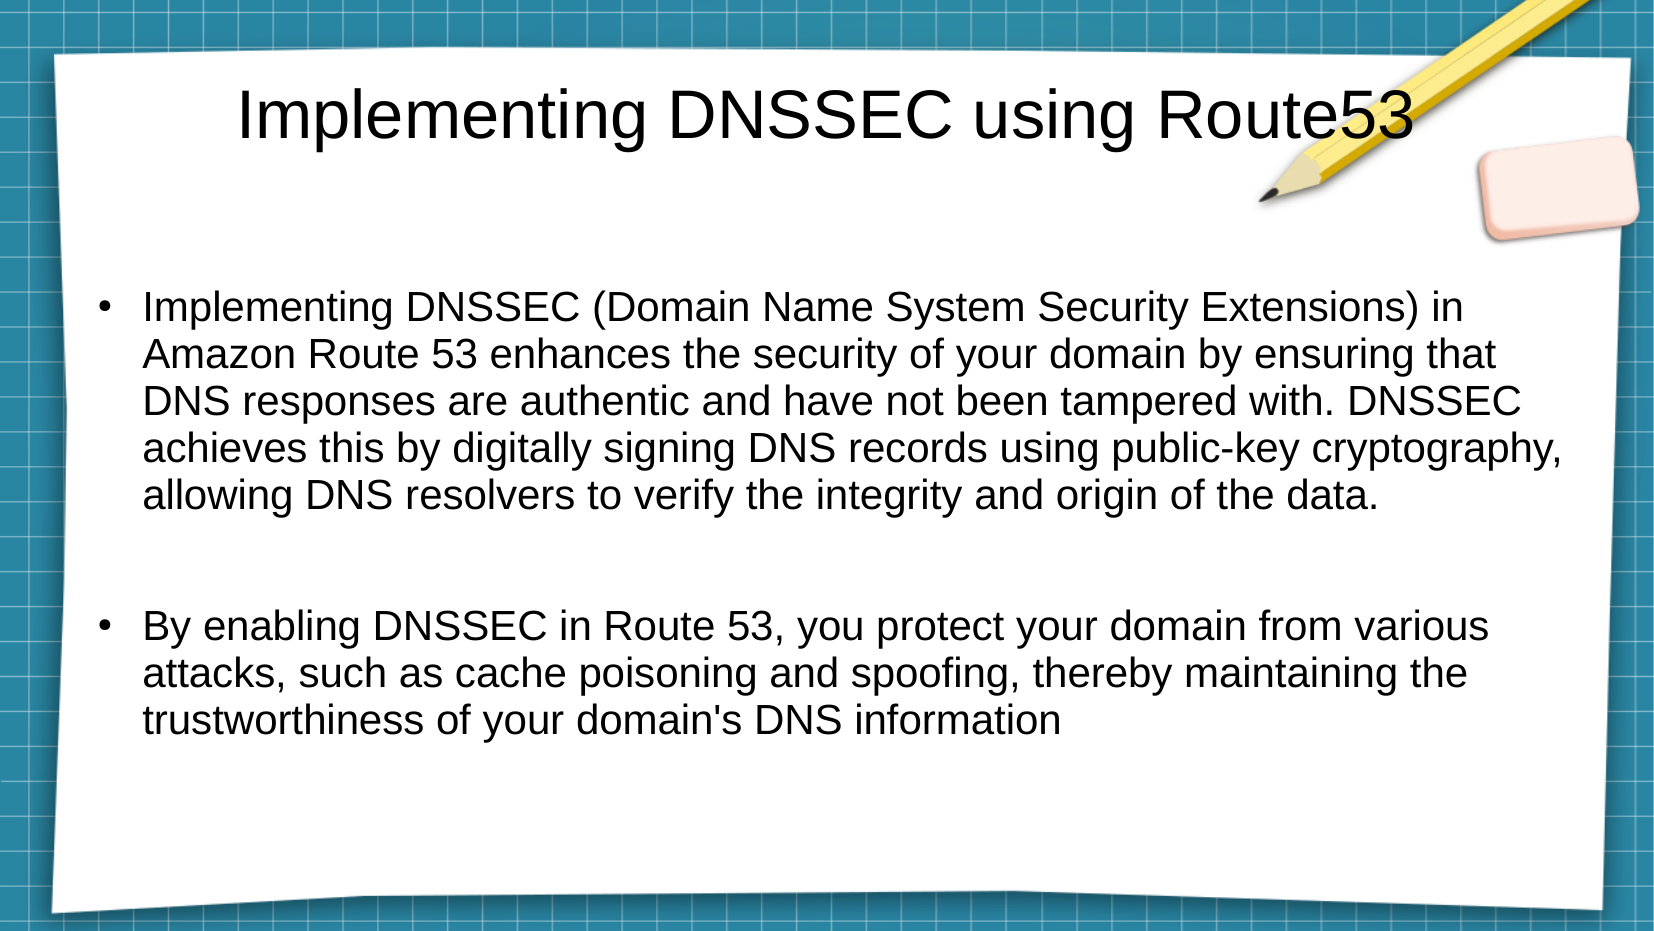

# Implementing DNSSEC using Route53
Implementing DNSSEC (Domain Name System Security Extensions) in Amazon Route 53 enhances the security of your domain by ensuring that DNS responses are authentic and have not been tampered with. DNSSEC achieves this by digitally signing DNS records using public-key cryptography, allowing DNS resolvers to verify the integrity and origin of the data.
By enabling DNSSEC in Route 53, you protect your domain from various attacks, such as cache poisoning and spoofing, thereby maintaining the trustworthiness of your domain's DNS information